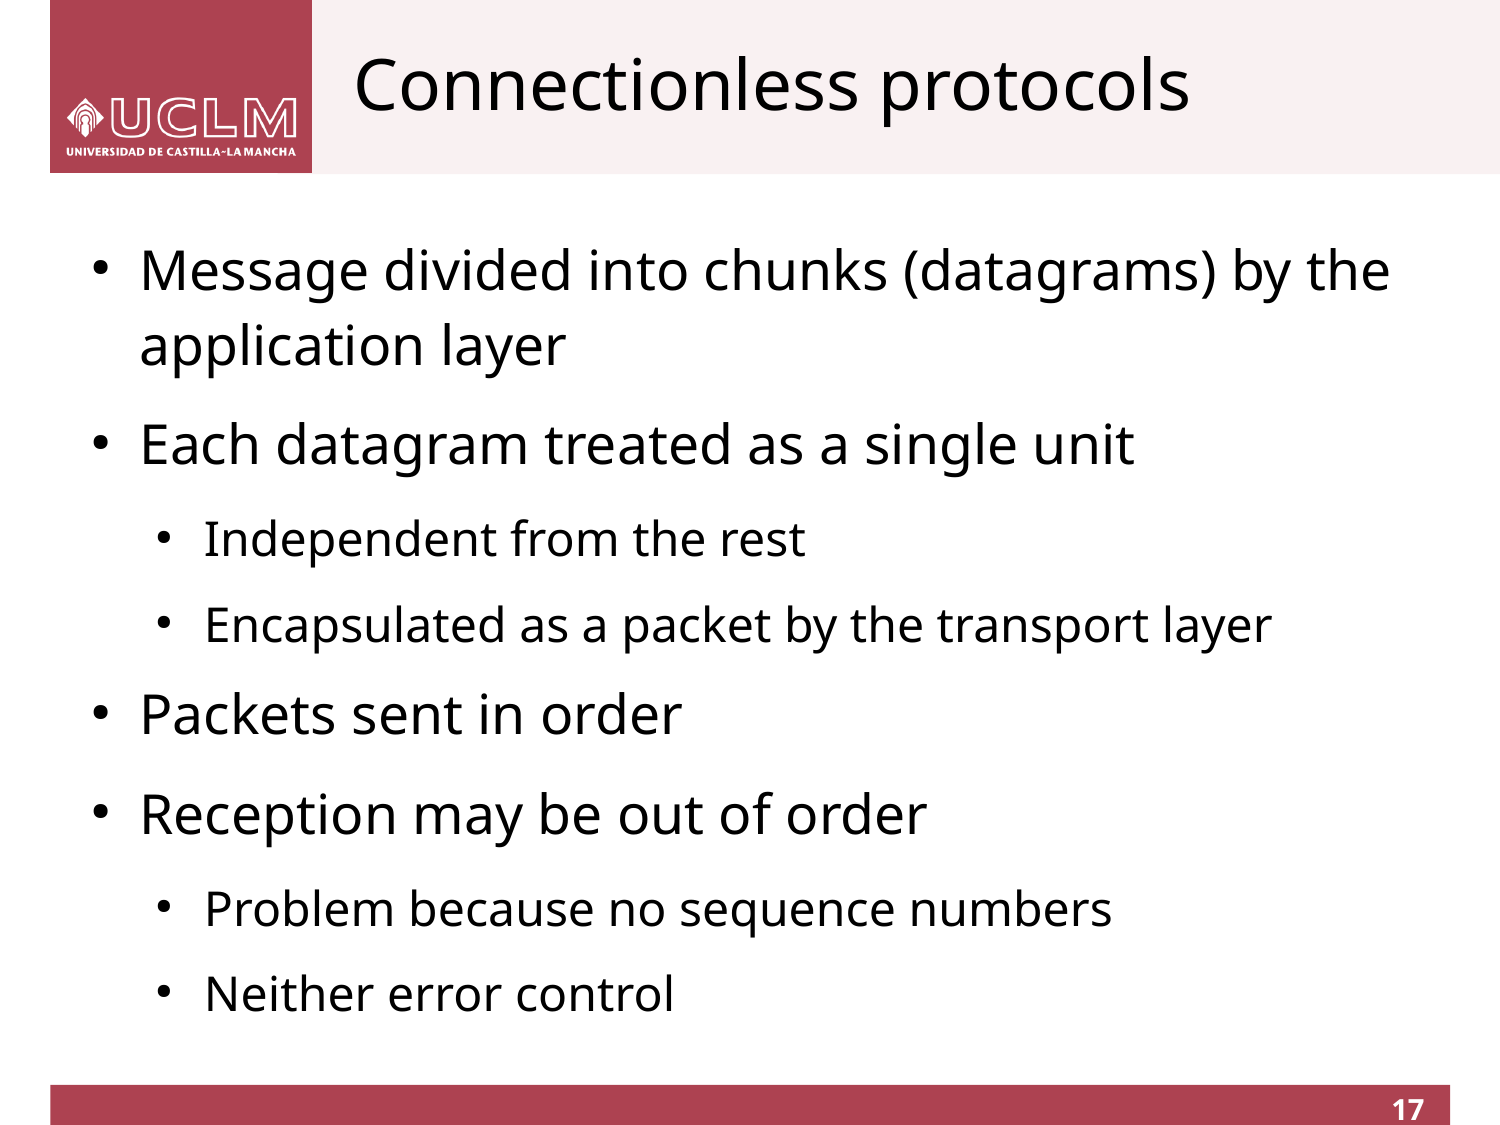

# Connectionless protocols
Message divided into chunks (datagrams) by the application layer
Each datagram treated as a single unit
Independent from the rest
Encapsulated as a packet by the transport layer
Packets sent in order
Reception may be out of order
Problem because no sequence numbers
Neither error control
17